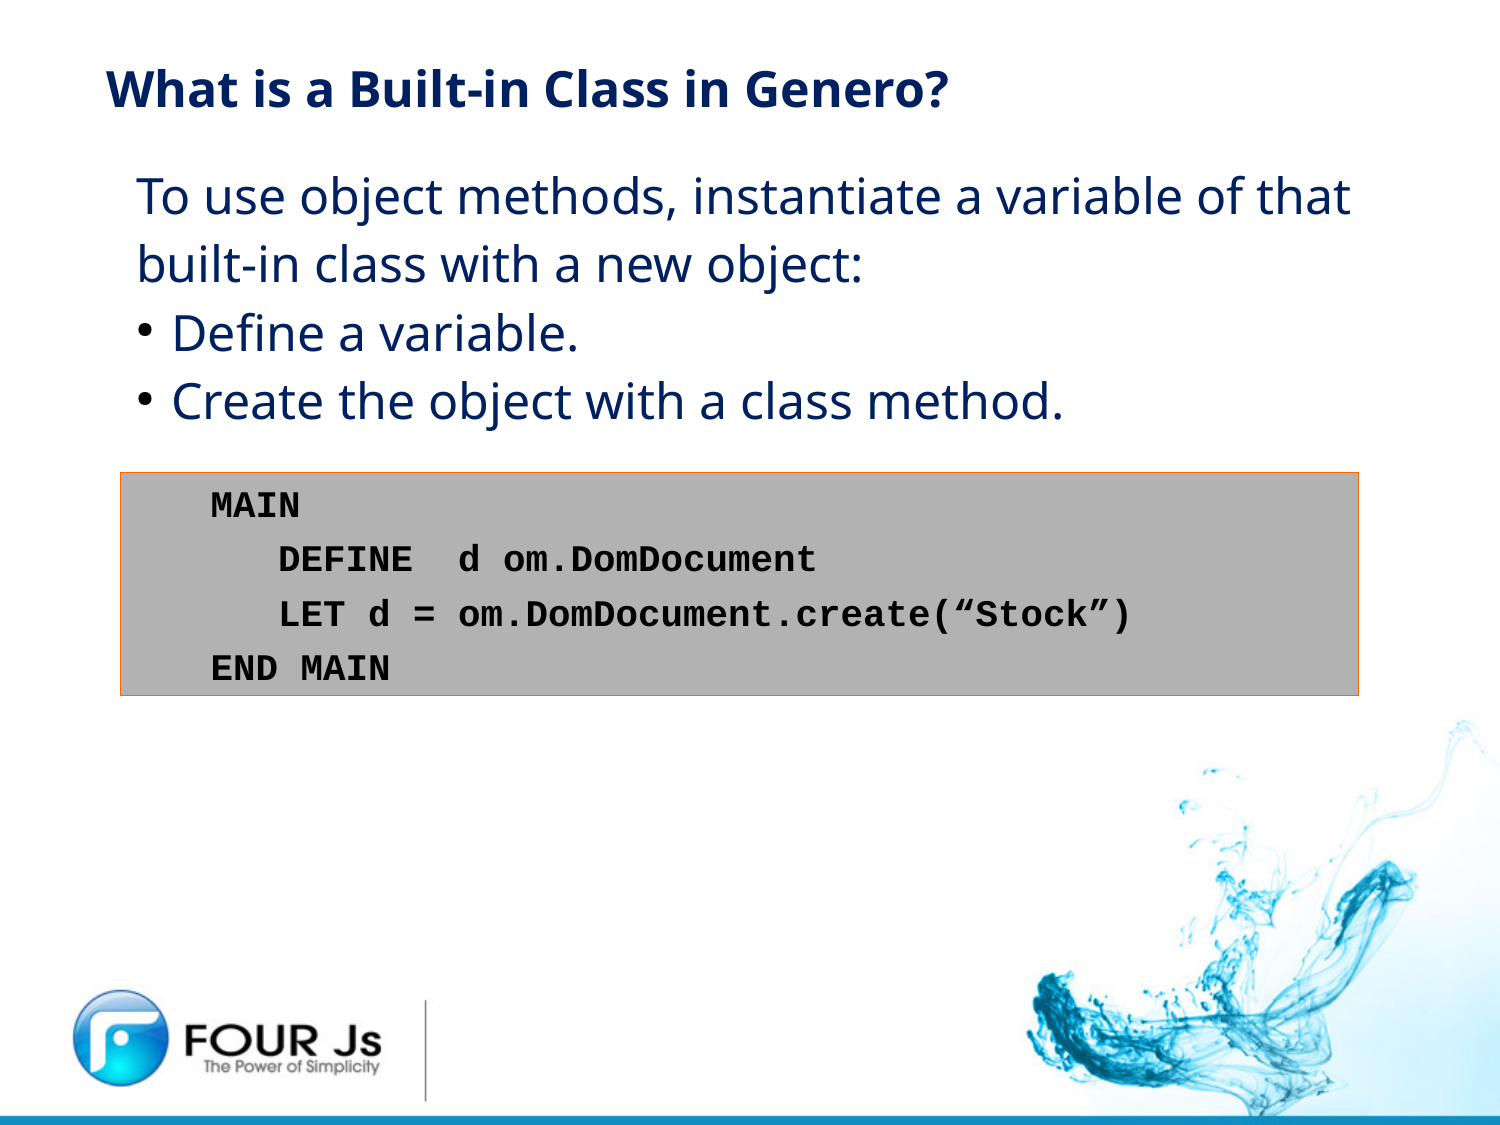

# What is a Built-in Class in Genero?
To use object methods, instantiate a variable of that built-in class with a new object:
Define a variable.
Create the object with a class method.
MAIN
 DEFINE d om.DomDocument
 LET d = om.DomDocument.create(“Stock”)
END MAIN